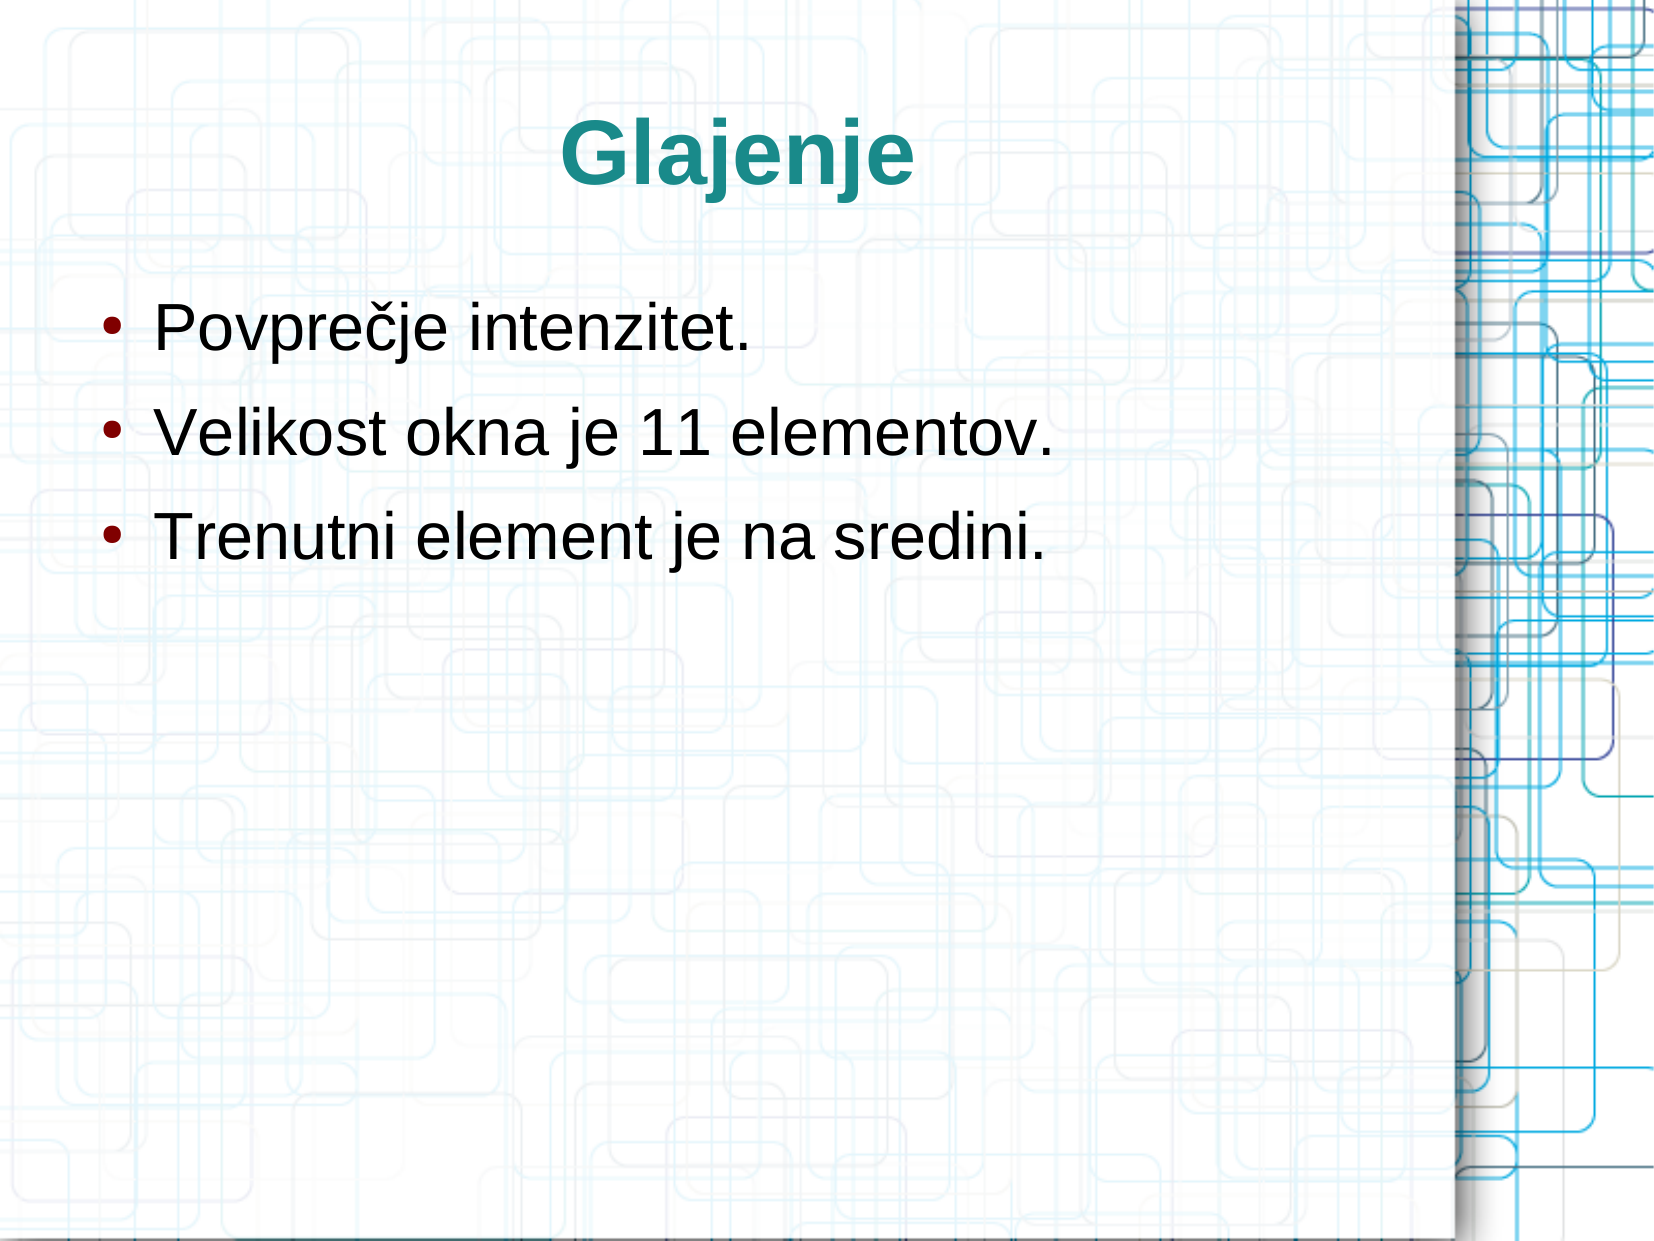

# Glajenje
Povprečje intenzitet.
Velikost okna je 11 elementov.
Trenutni element je na sredini.